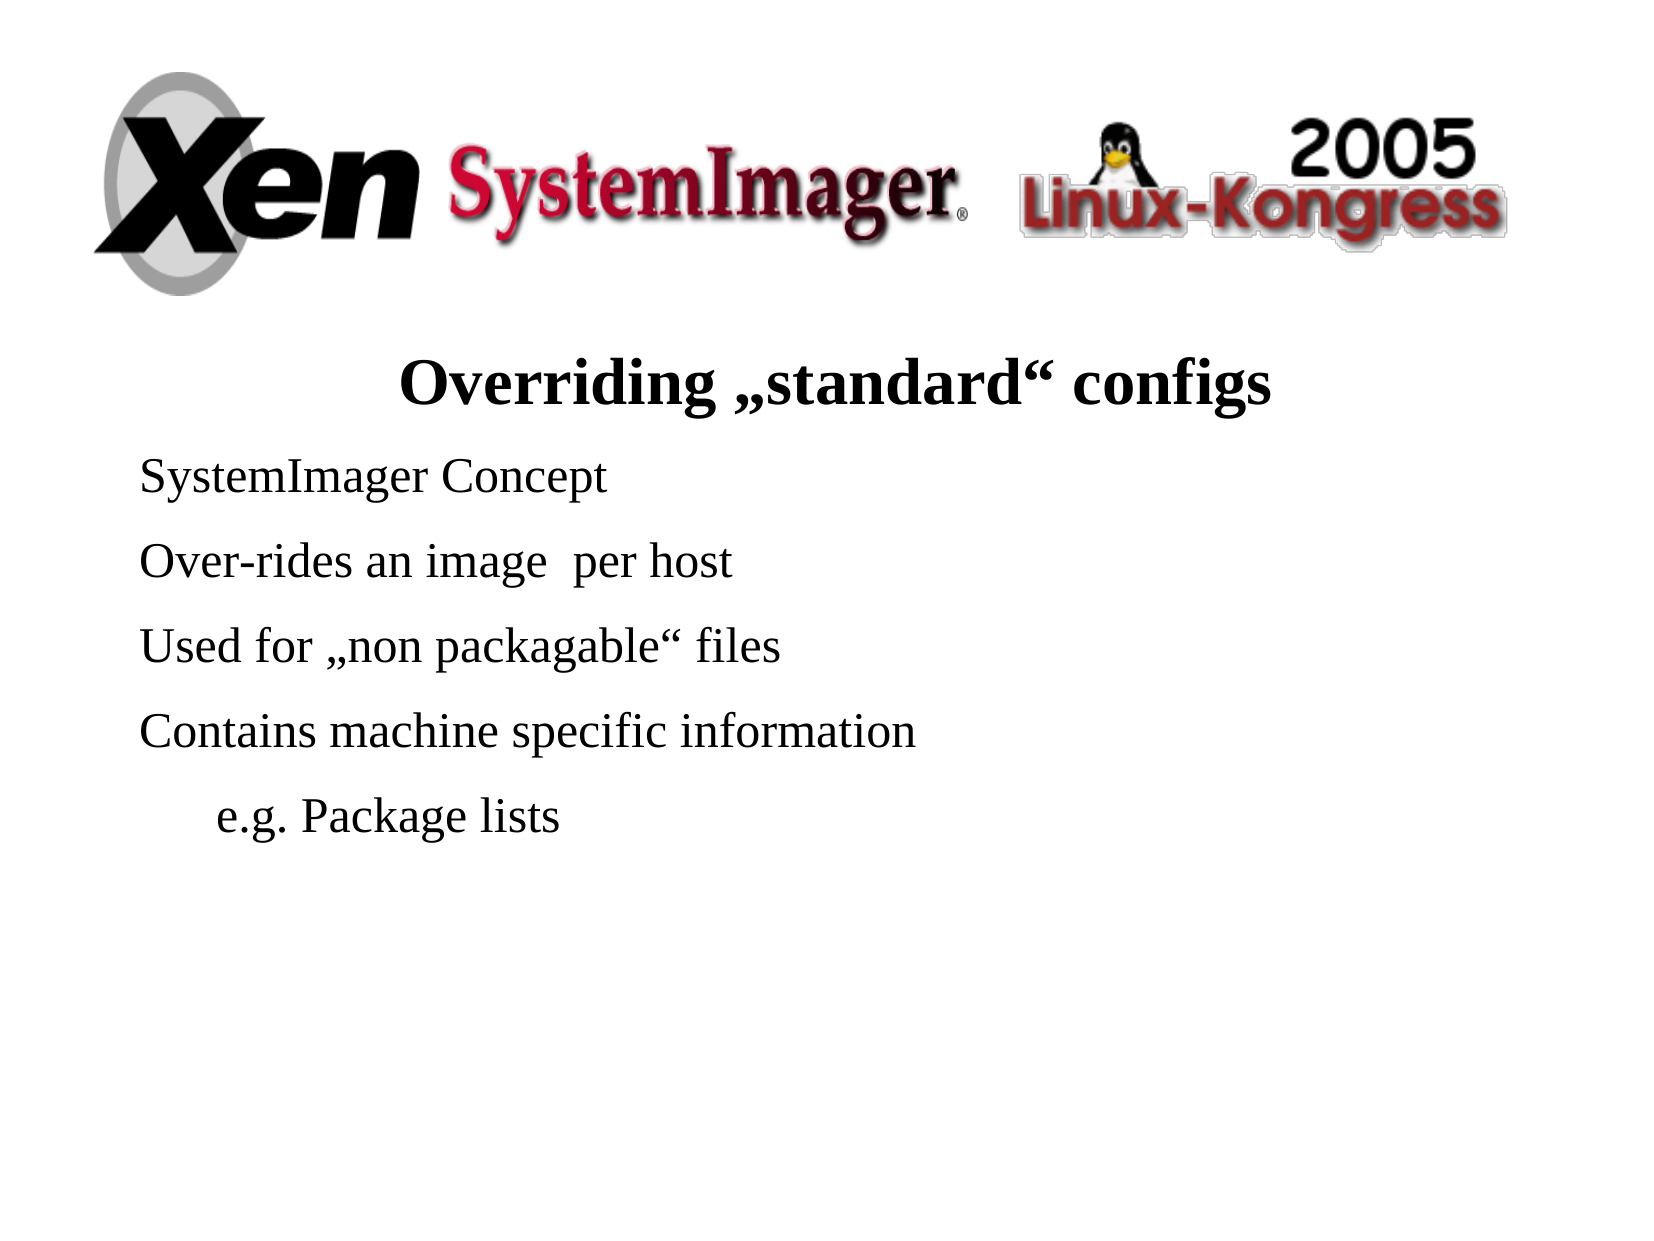

#
Overriding „standard“ configs
SystemImager Concept
Over-rides an image per host
Used for „non packagable“ files
Contains machine specific information
e.g. Package lists